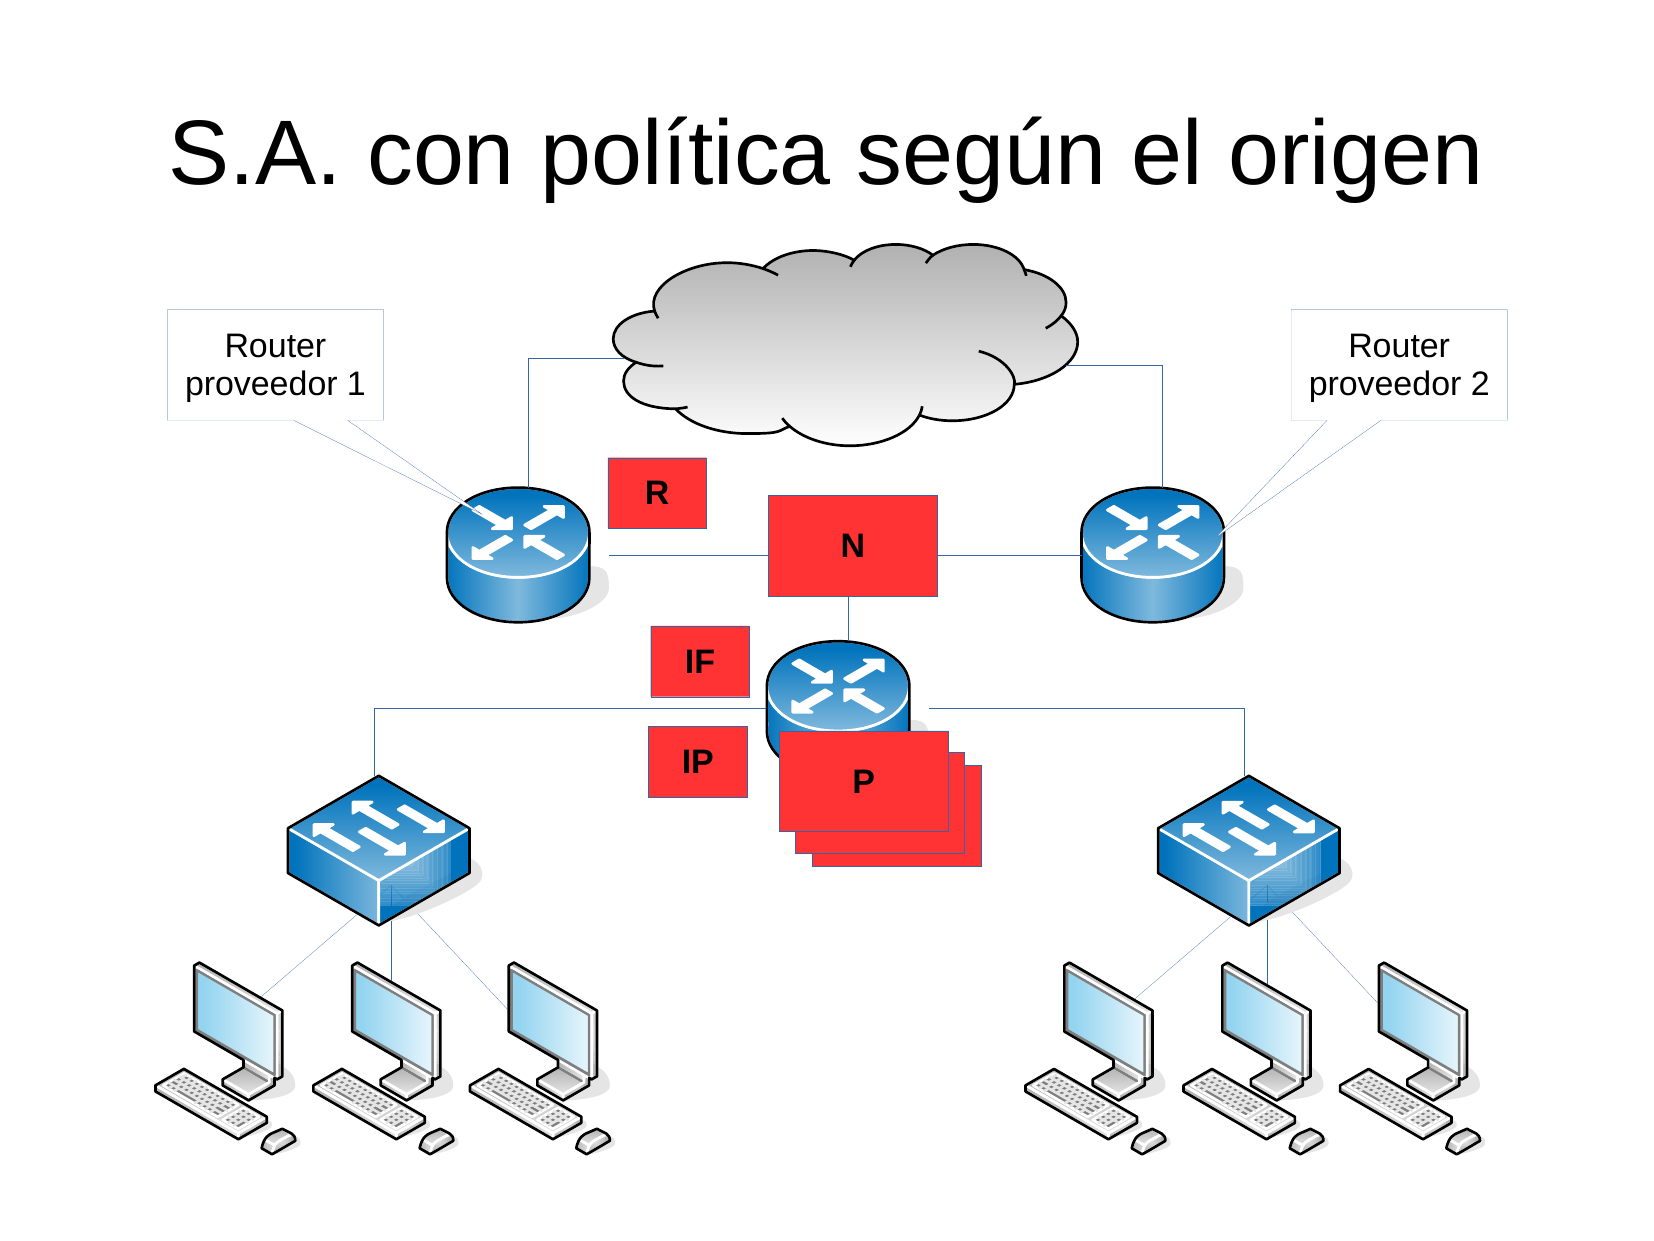

# S.A. con política según el origen